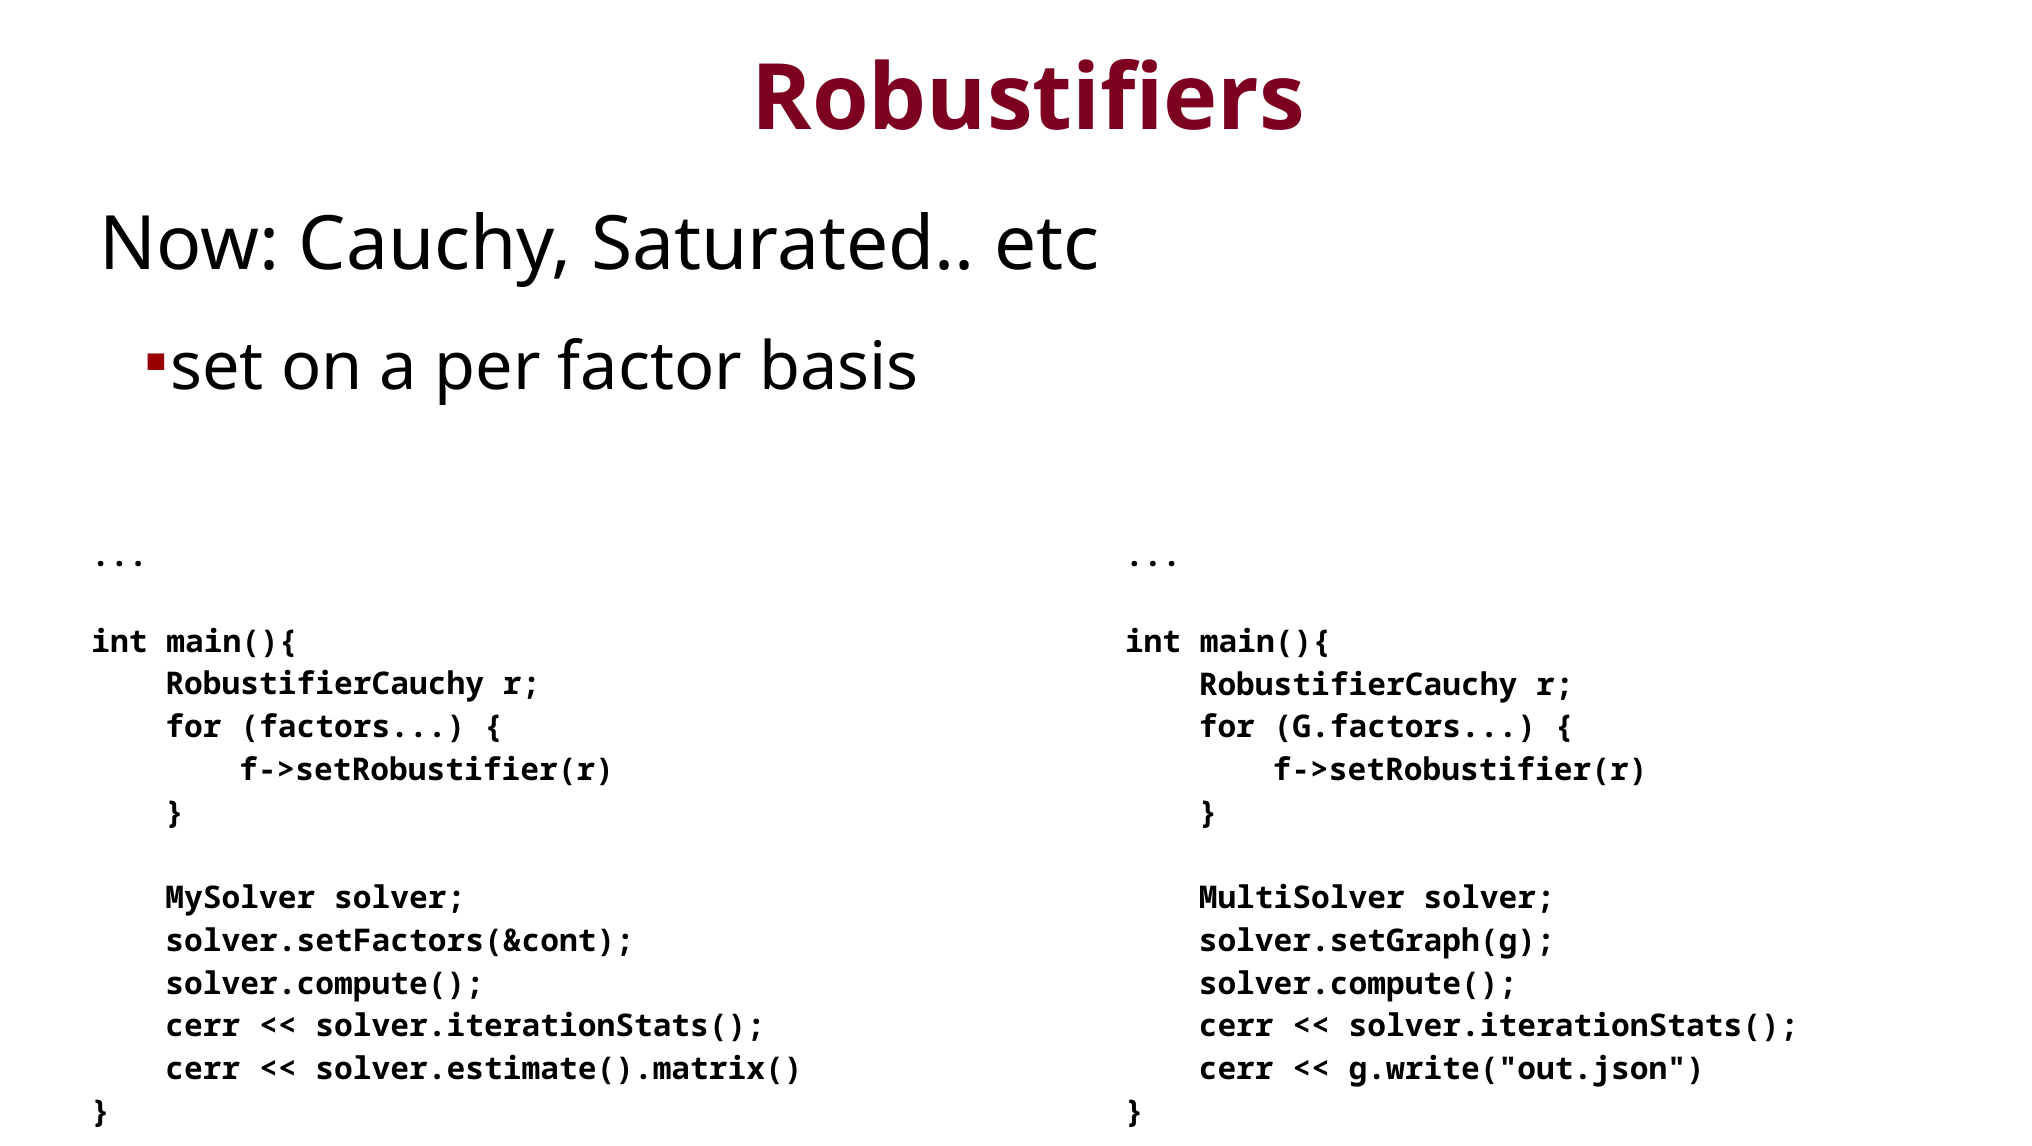

# Robustifiers
Now: Cauchy, Saturated.. etc
set on a per factor basis
...
int main(){
	RobustifierCauchy r;
	for (factors...) {
		f->setRobustifier(r)
	}
	MySolver solver;
	solver.setFactors(&cont);
	solver.compute();
	cerr << solver.iterationStats();
	cerr << solver.estimate().matrix()
}
...
int main(){
	RobustifierCauchy r;
	for (G.factors...) {
		f->setRobustifier(r)
	}
	MultiSolver solver;
	solver.setGraph(g);
	solver.compute();
	cerr << solver.iterationStats();
	cerr << g.write("out.json")
}